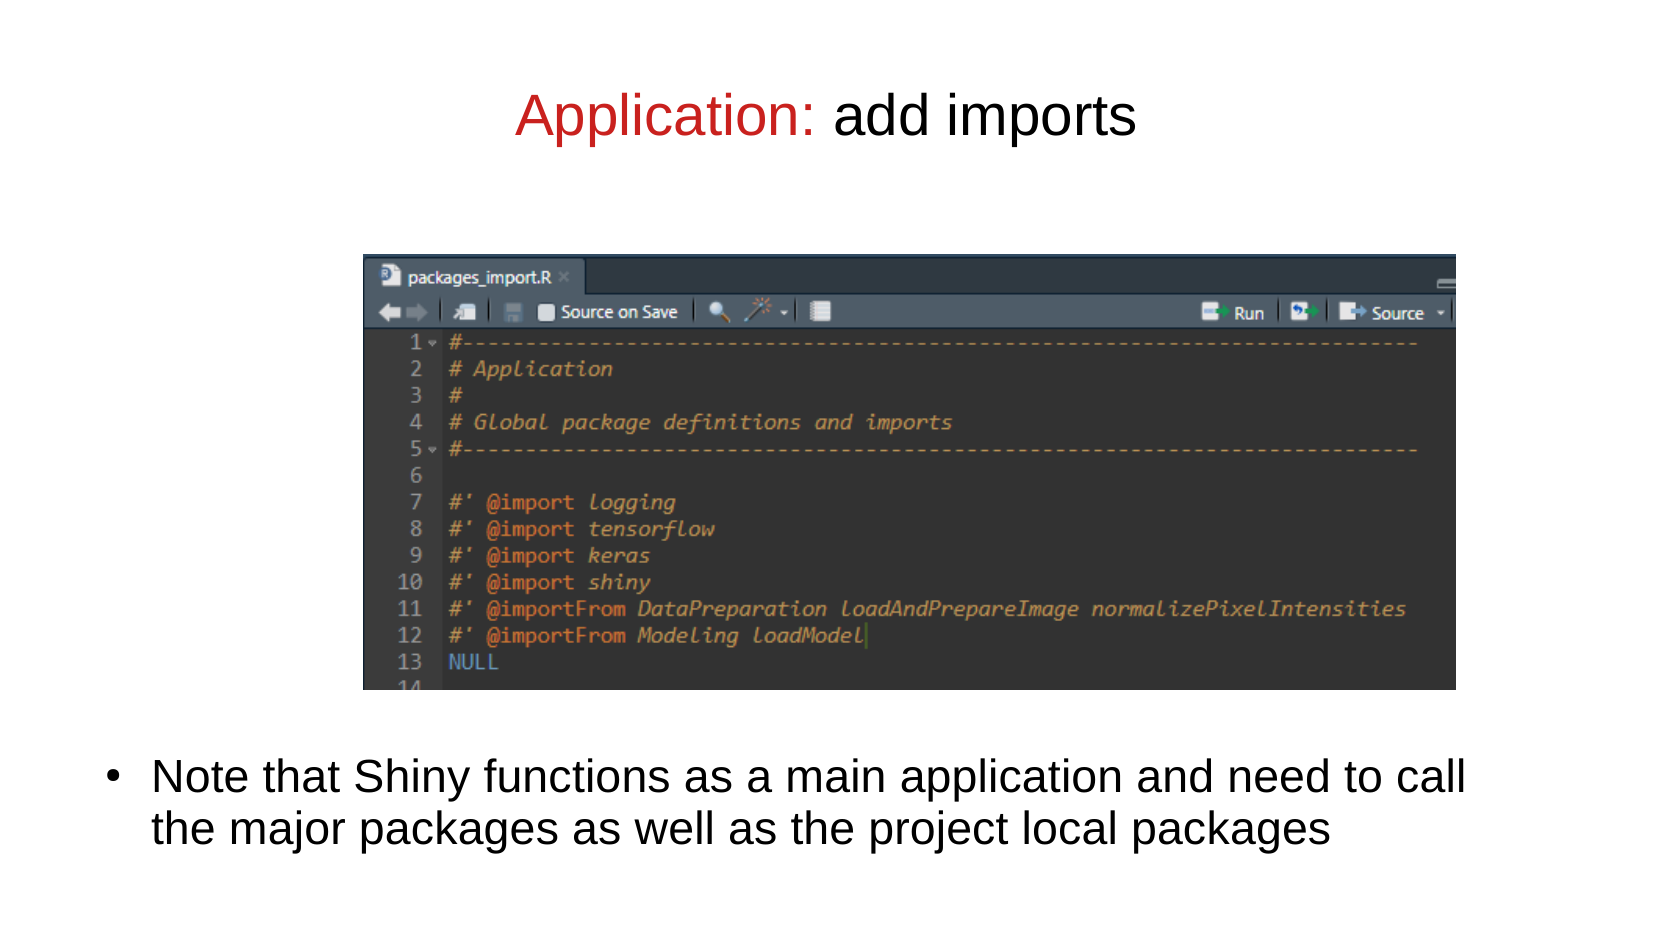

# Application: add imports
Note that Shiny functions as a main application and need to call the major packages as well as the project local packages